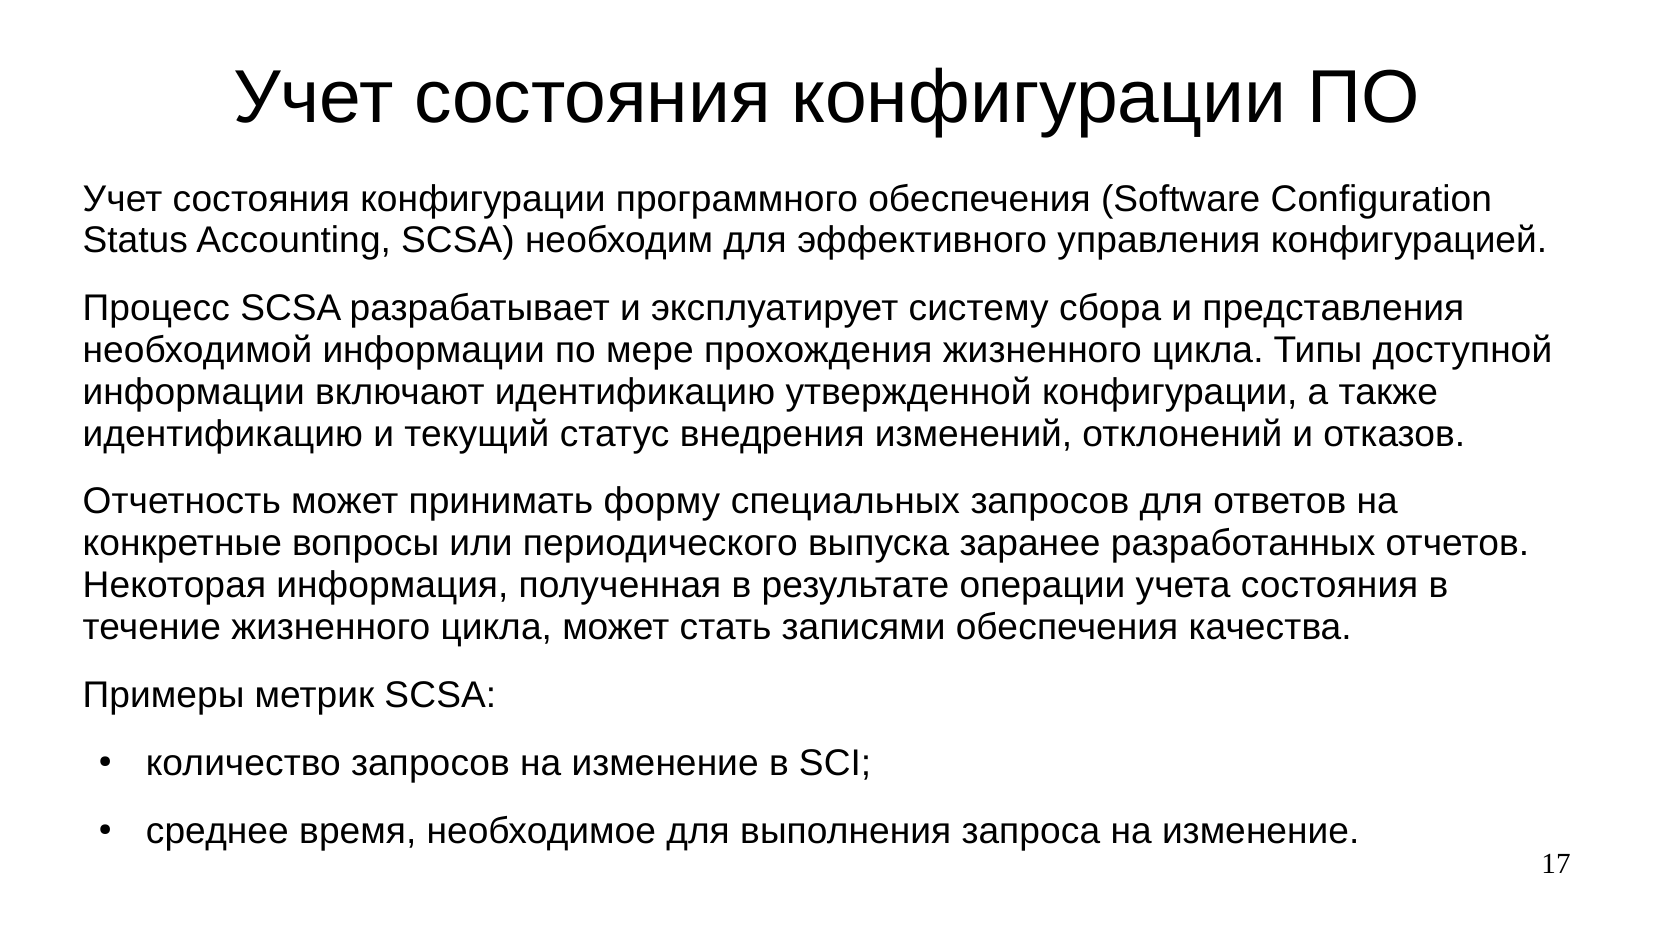

# Учет состояния конфигурации ПО
Учет состояния конфигурации программного обеспечения (Software Configuration Status Accounting, SCSA) необходим для эффективного управления конфигурацией.
Процесс SCSA разрабатывает и эксплуатирует систему сбора и представления необходимой информации по мере прохождения жизненного цикла. Типы доступной информации включают идентификацию утвержденной конфигурации, а также идентификацию и текущий статус внедрения изменений, отклонений и отказов.
Отчетность может принимать форму специальных запросов для ответов на конкретные вопросы или периодического выпуска заранее разработанных отчетов. Некоторая информация, полученная в результате операции учета состояния в течение жизненного цикла, может стать записями обеспечения качества.
Примеры метрик SCSA:
количество запросов на изменение в SCI;
среднее время, необходимое для выполнения запроса на изменение.
17